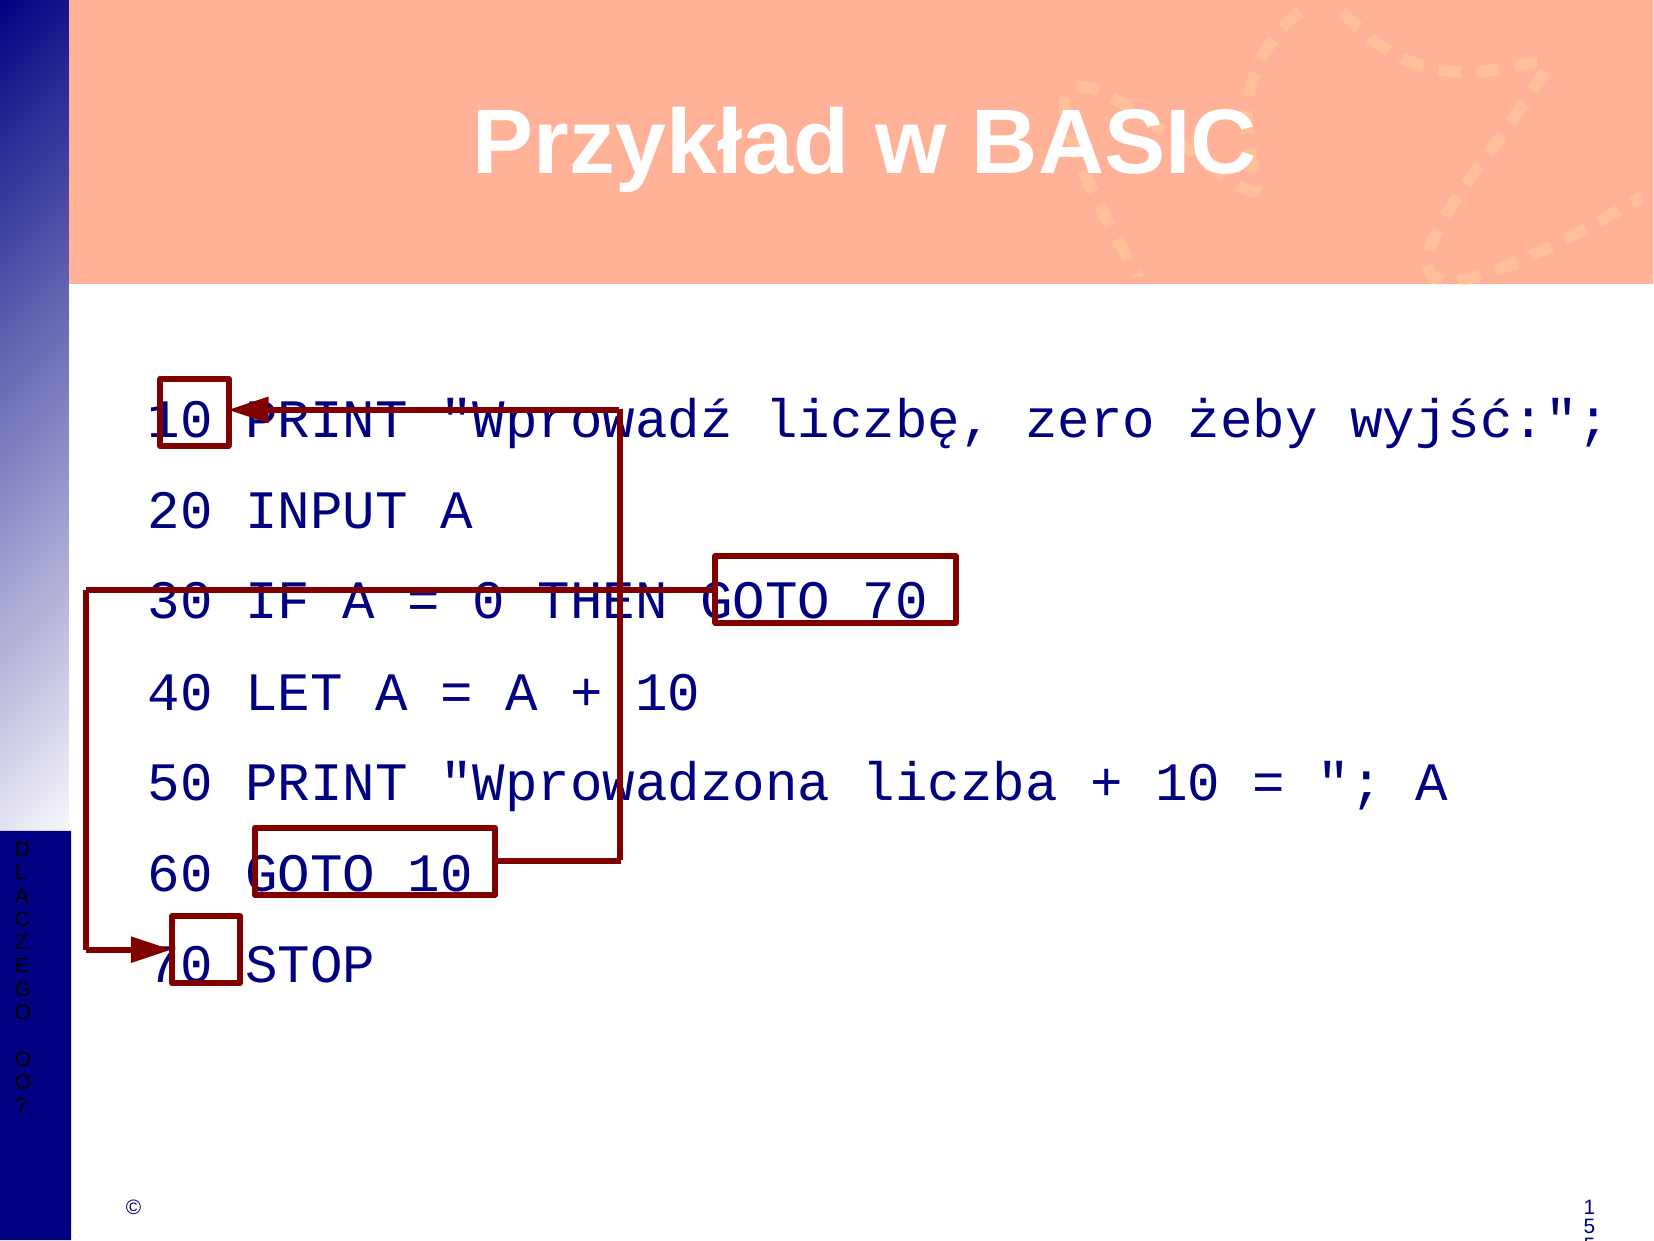

Przykład w BASIC
# 10 PRINT "Wprowadź liczbę, zero żeby wyjść:";
 20 INPUT A
 30 IF A = 0 THEN GOTO 70
 40 LET A = A + 10
 50 PRINT "Wprowadzona liczba + 10 = "; A
 60 GOTO 10
 70 STOP
D
L
A
C
Z
E
G
O
O
O
?